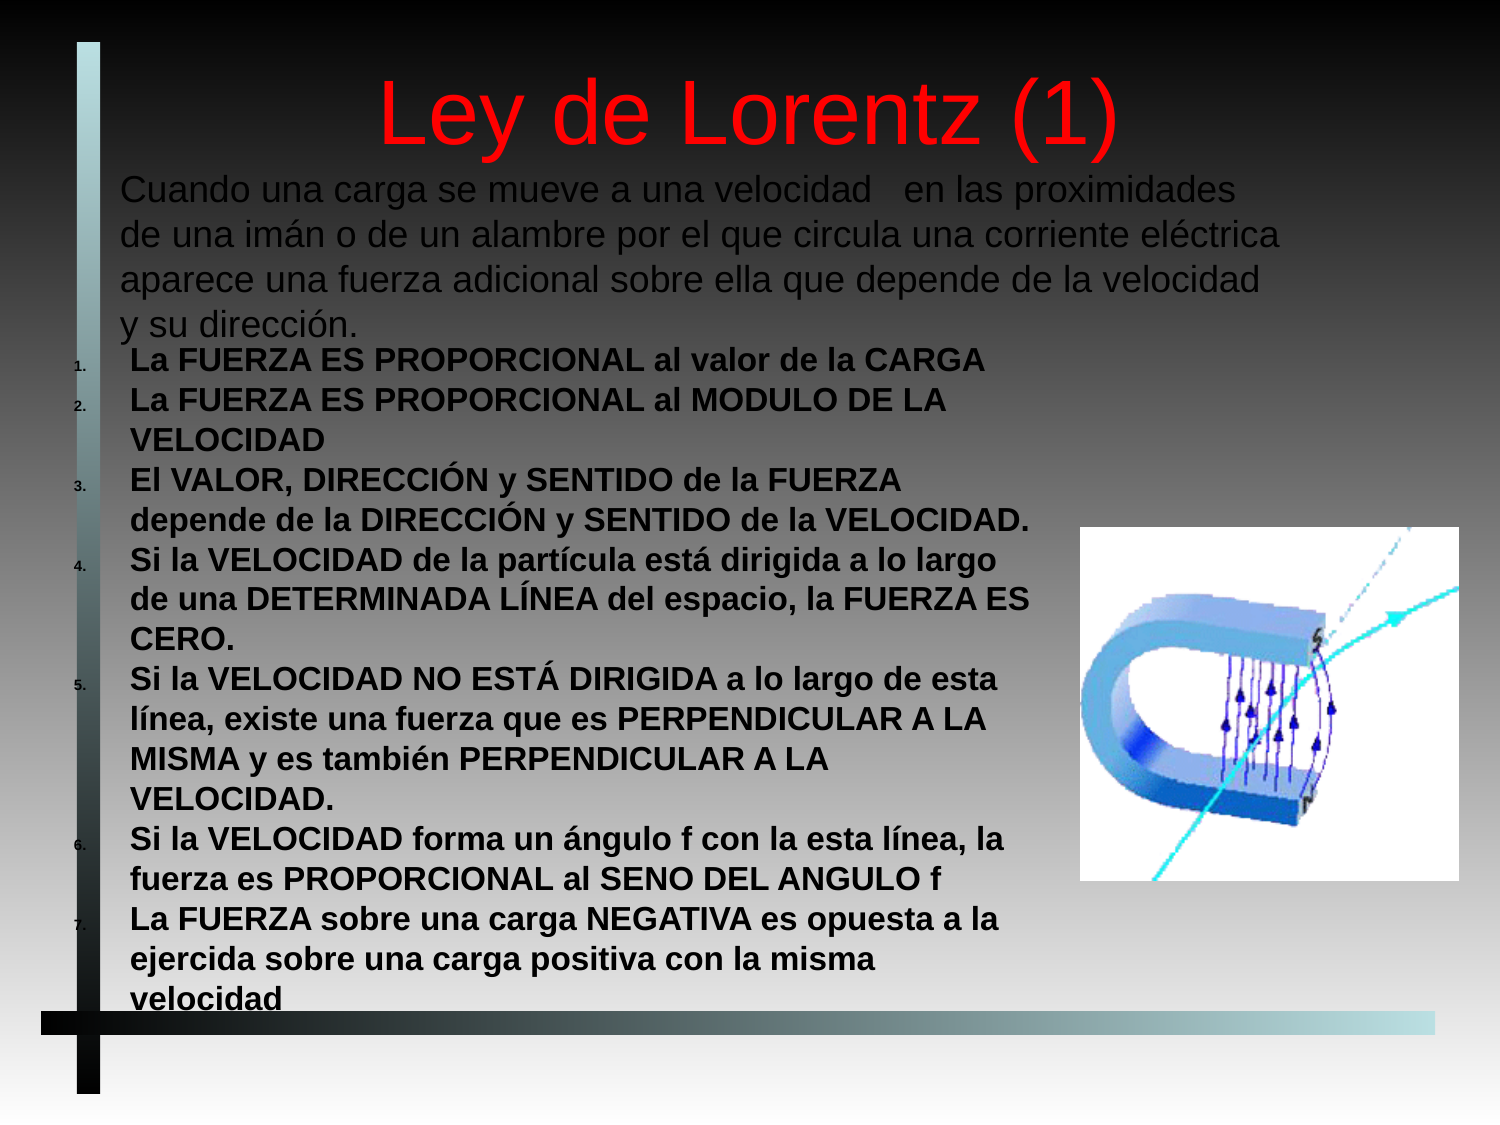

# Ley de Lorentz (1)
Cuando una carga se mueve a una velocidad   en las proximidades de una imán o de un alambre por el que circula una corriente eléctrica aparece una fuerza adicional sobre ella que depende de la velocidad y su dirección.
La FUERZA ES PROPORCIONAL al valor de la CARGA
La FUERZA ES PROPORCIONAL al MODULO DE LA VELOCIDAD
El VALOR, DIRECCIÓN y SENTIDO de la FUERZA depende de la DIRECCIÓN y SENTIDO de la VELOCIDAD.
Si la VELOCIDAD de la partícula está dirigida a lo largo de una DETERMINADA LÍNEA del espacio, la FUERZA ES CERO.
Si la VELOCIDAD NO ESTÁ DIRIGIDA a lo largo de esta línea, existe una fuerza que es PERPENDICULAR A LA MISMA y es también PERPENDICULAR A LA VELOCIDAD.
Si la VELOCIDAD forma un ángulo f con la esta línea, la fuerza es PROPORCIONAL al SENO DEL ANGULO f
La FUERZA sobre una carga NEGATIVA es opuesta a la ejercida sobre una carga positiva con la misma velocidad